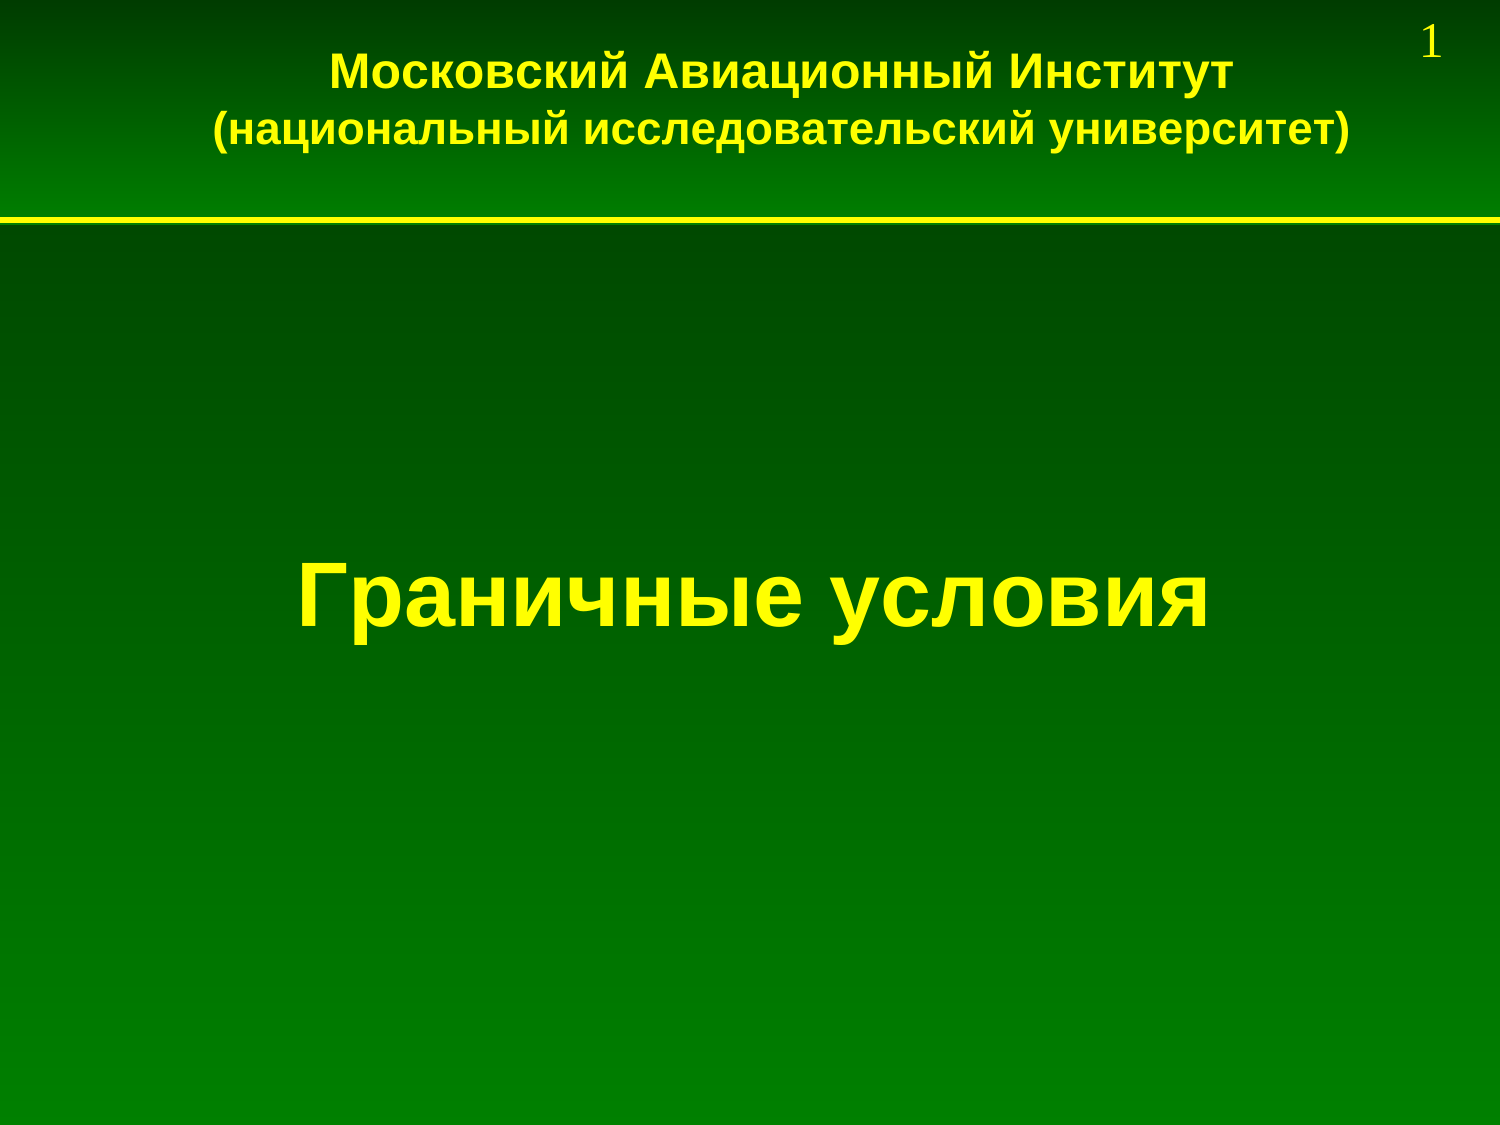

Московский Авиационный Институт
(национальный исследовательский университет)
Граничные условия